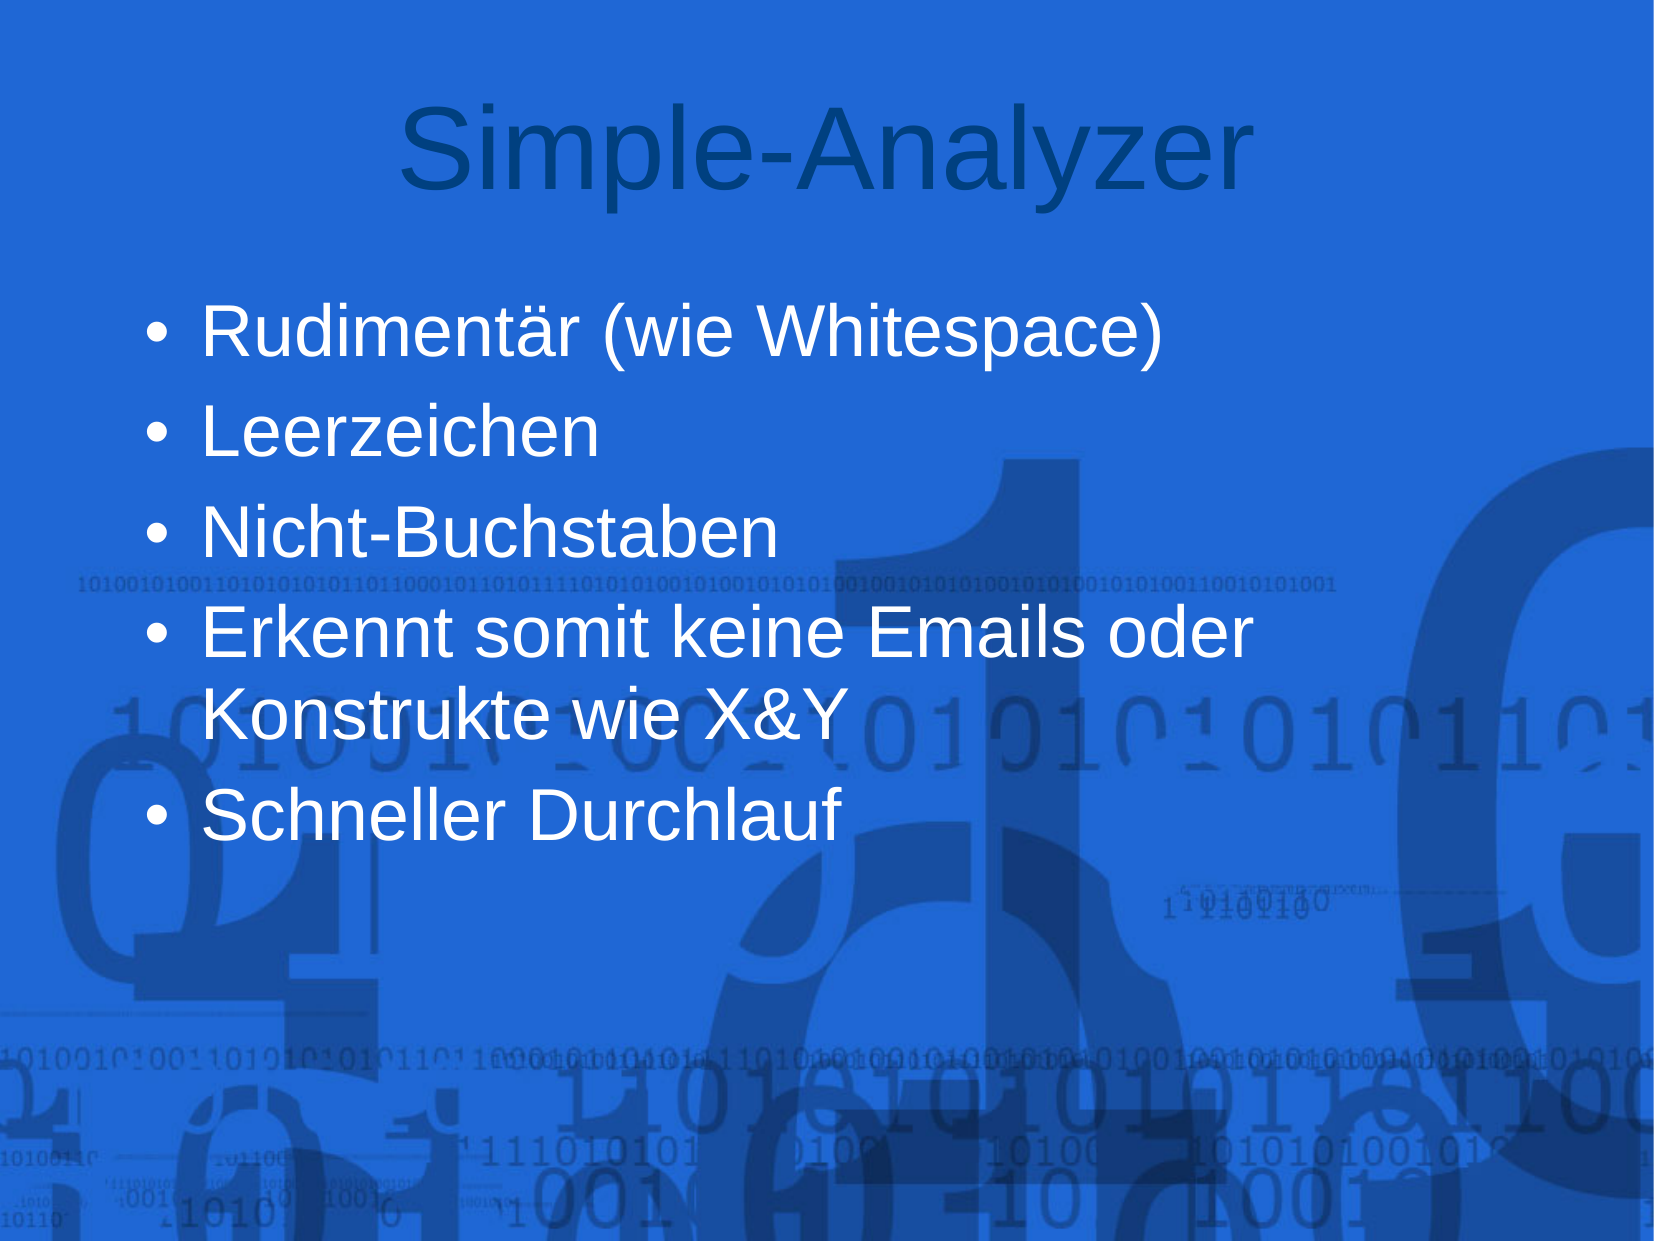

# Simple-Analyzer
Rudimentär (wie Whitespace)
Leerzeichen
Nicht-Buchstaben
Erkennt somit keine Emails oder Konstrukte wie X&Y
Schneller Durchlauf